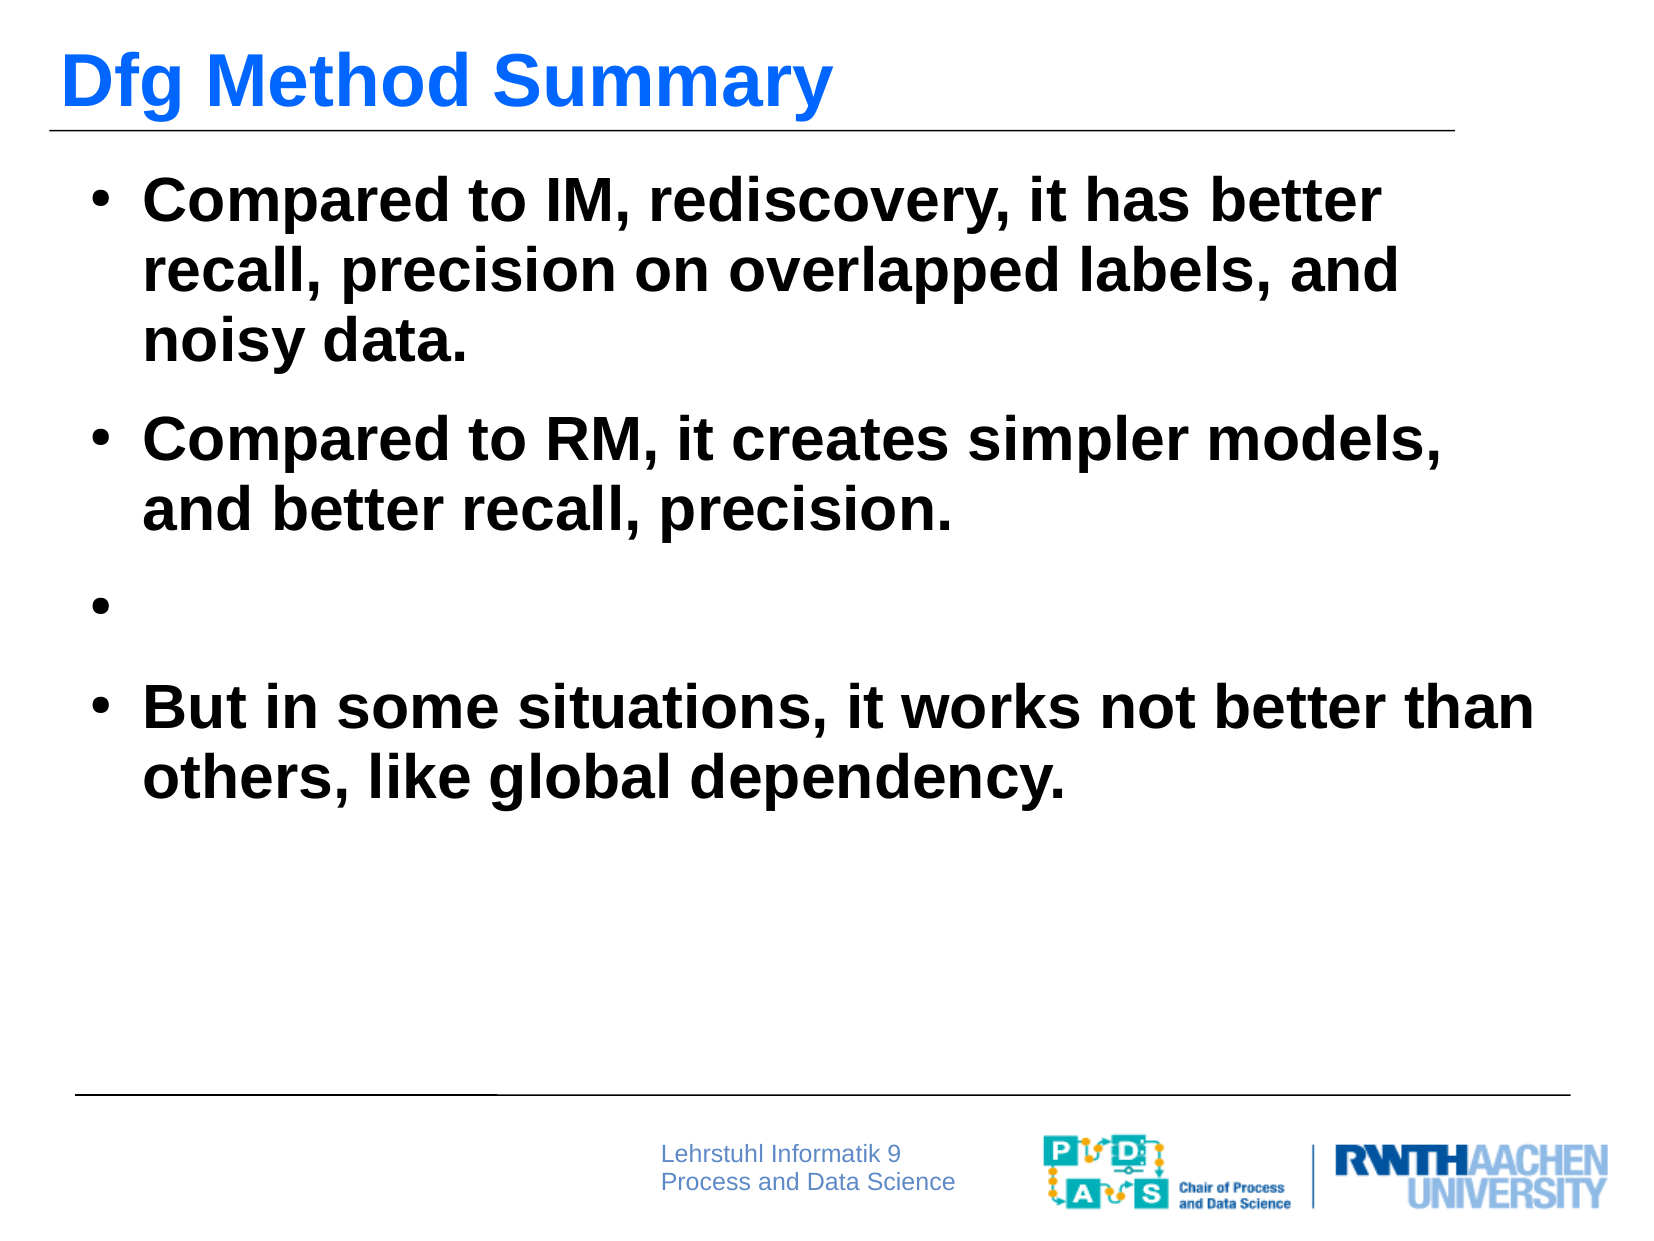

# Dfg Method Summary
Compared to IM, rediscovery, it has better recall, precision on overlapped labels, and noisy data.
Compared to RM, it creates simpler models, and better recall, precision.
But in some situations, it works not better than others, like global dependency.